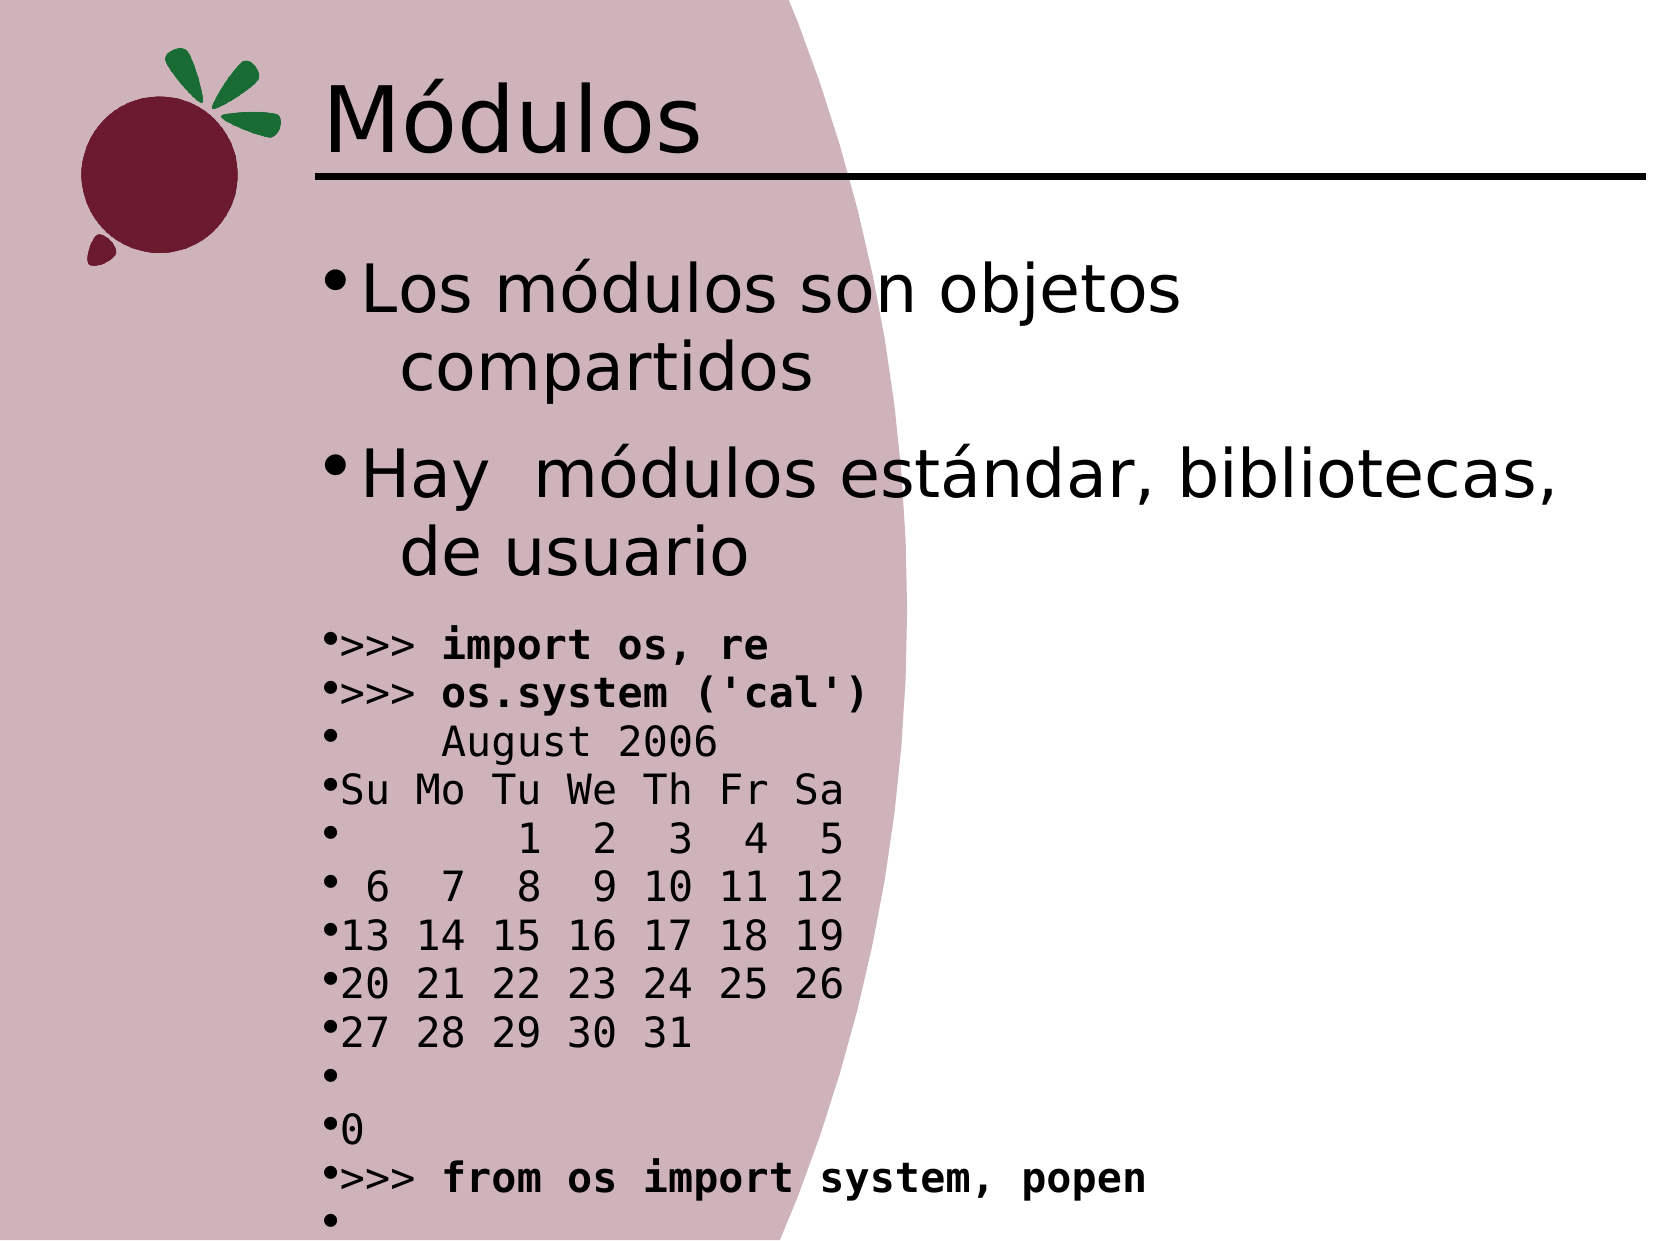

# Módulos
Los módulos son objetos compartidos
Hay módulos estándar, bibliotecas, de usuario
>>> import os, re
>>> os.system ('cal')
 August 2006
Su Mo Tu We Th Fr Sa
 1 2 3 4 5
 6 7 8 9 10 11 12
13 14 15 16 17 18 19
20 21 22 23 24 25 26
27 28 29 30 31
0
>>> from os import system, popen